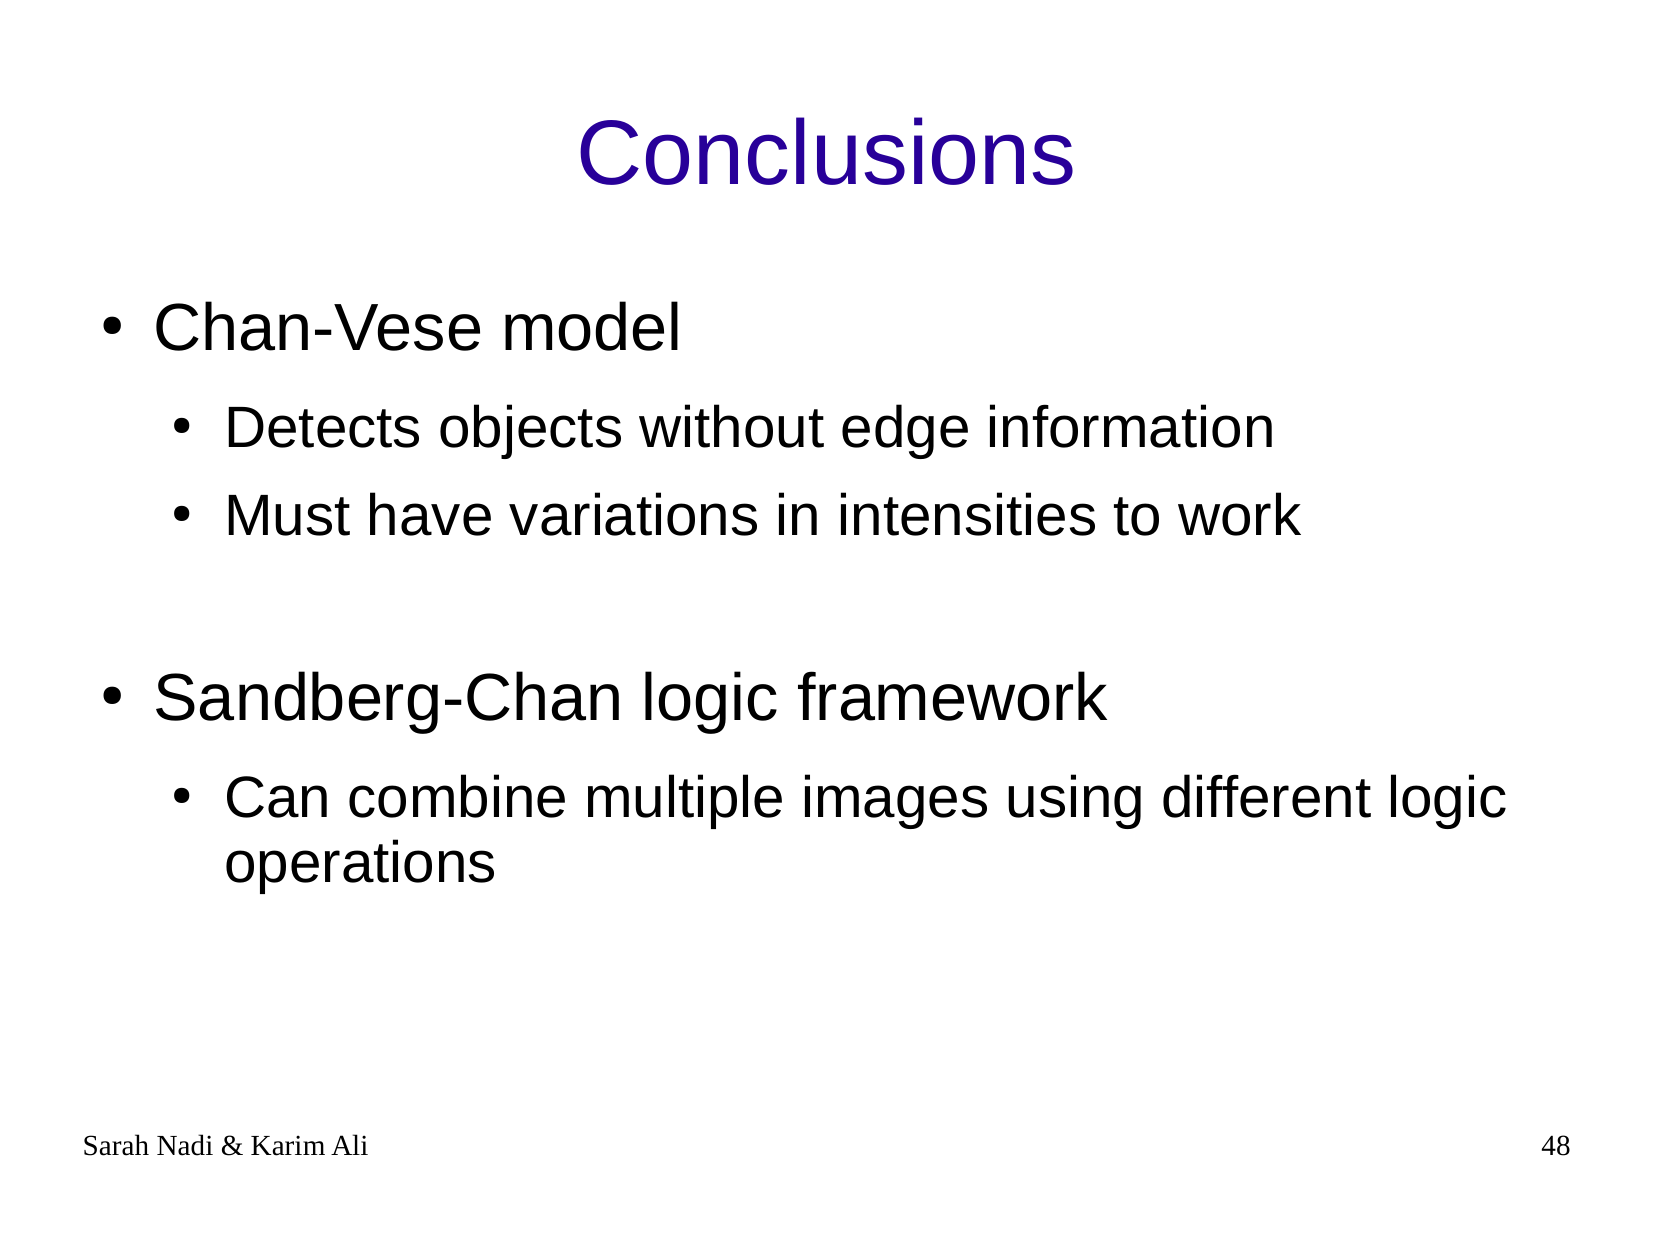

# Conclusions
Chan-Vese model
Detects objects without edge information
Must have variations in intensities to work
Sandberg-Chan logic framework
Can combine multiple images using different logic operations
Sarah Nadi & Karim Ali
48